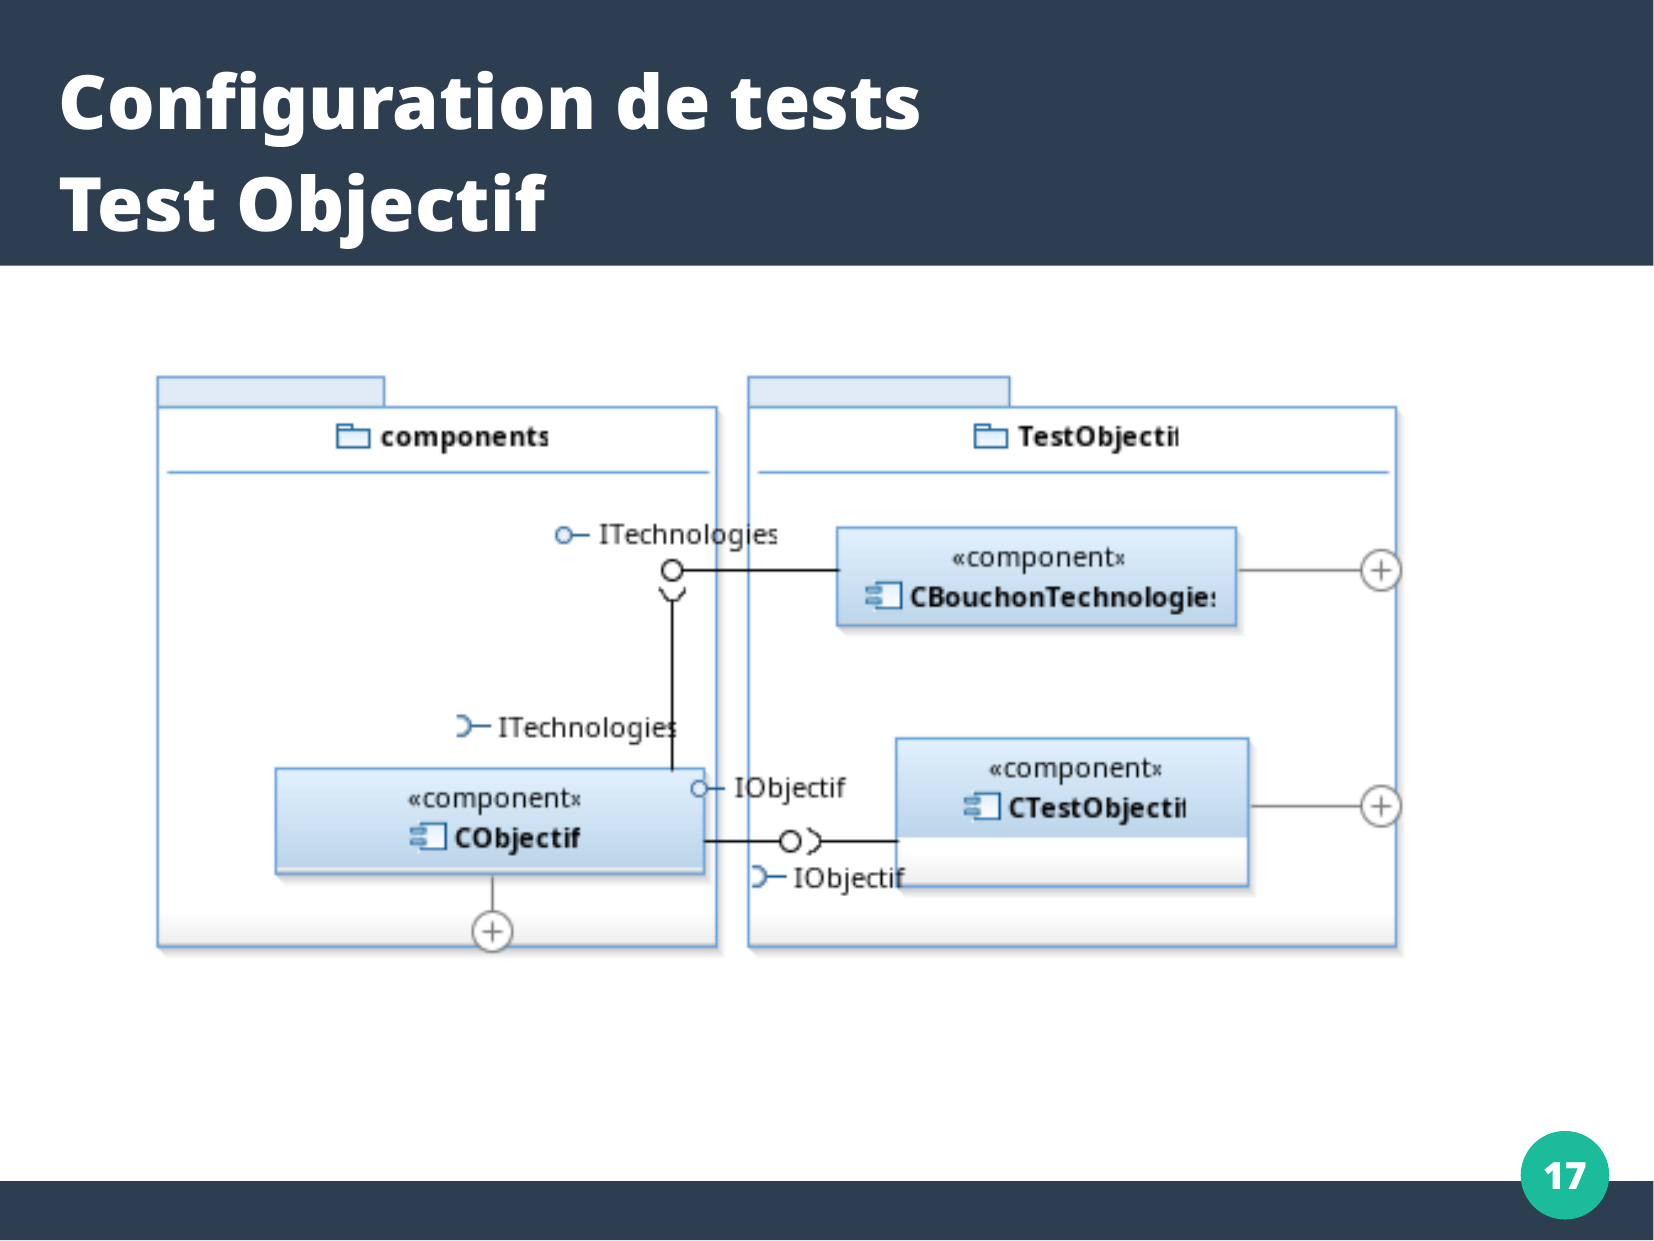

# Configuration de tests  Test Objectif
17